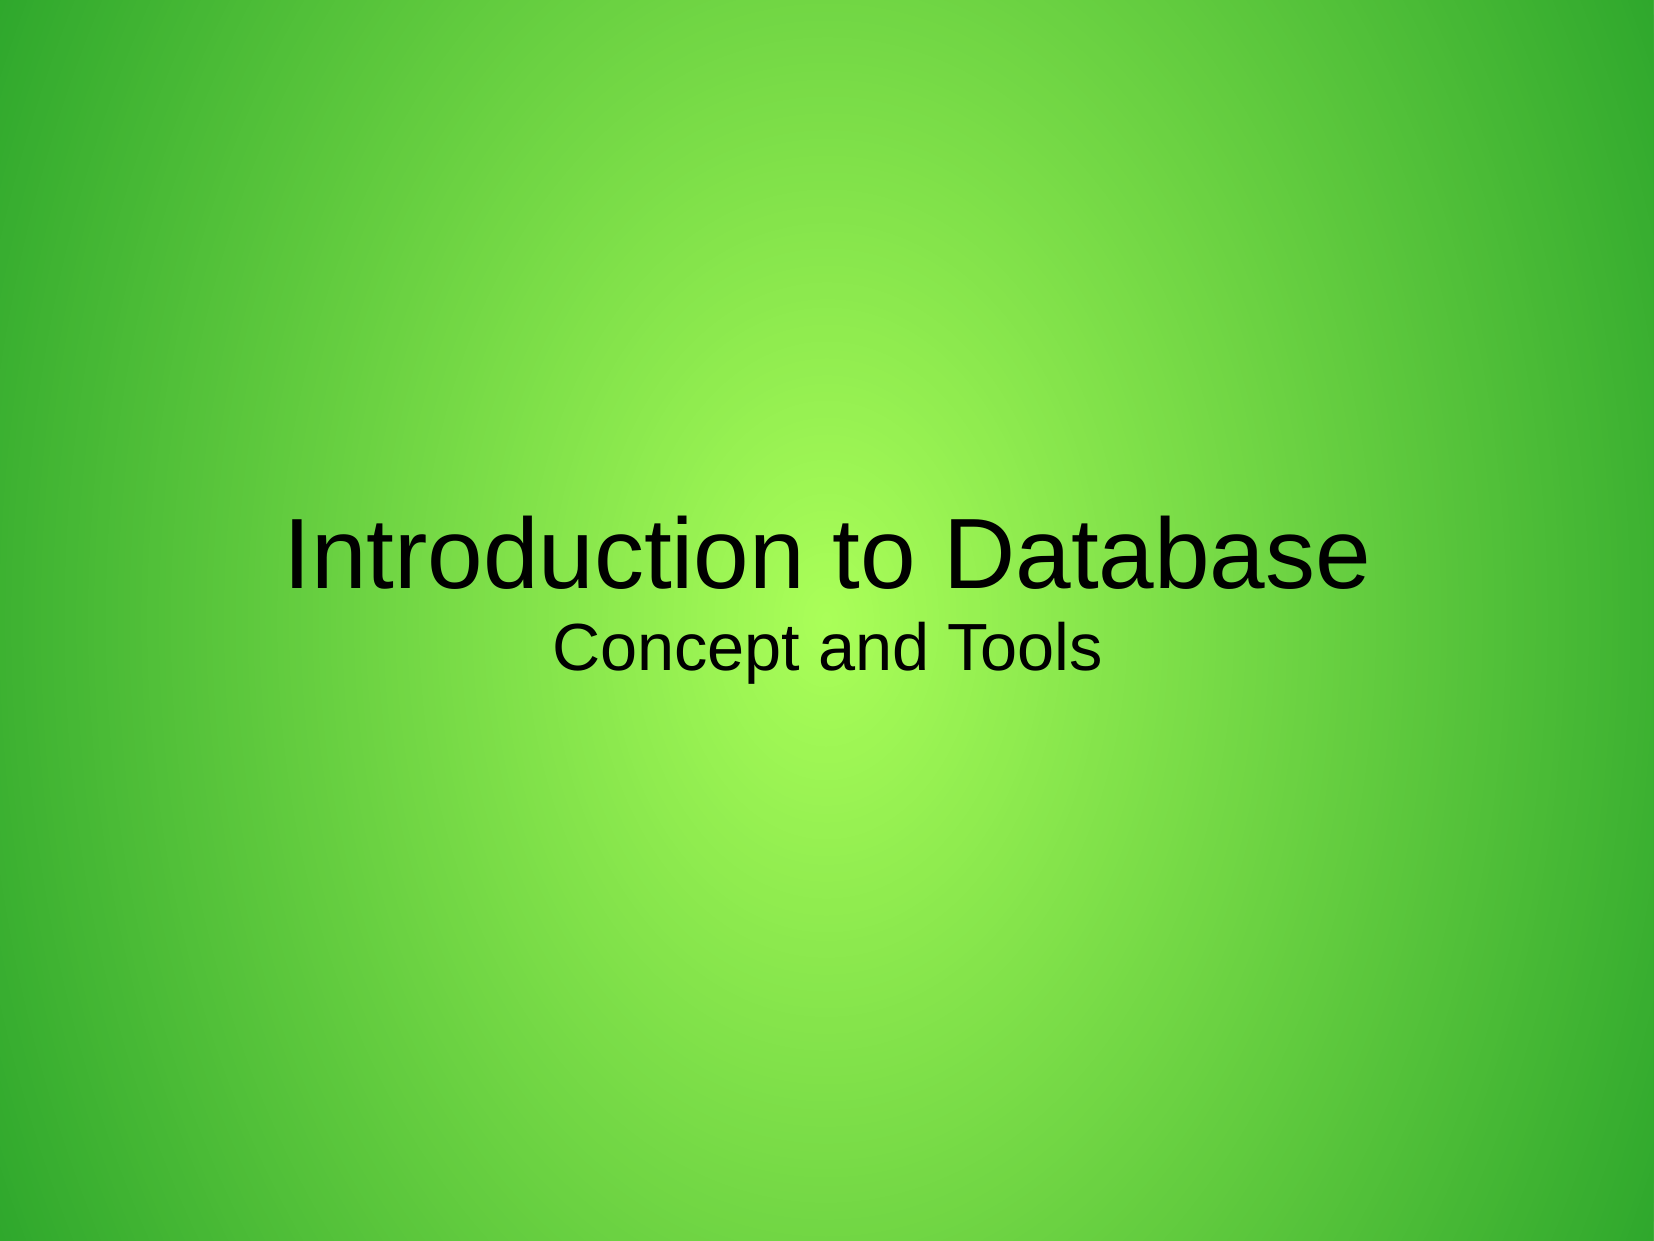

# Introduction to Database
Concept and Tools